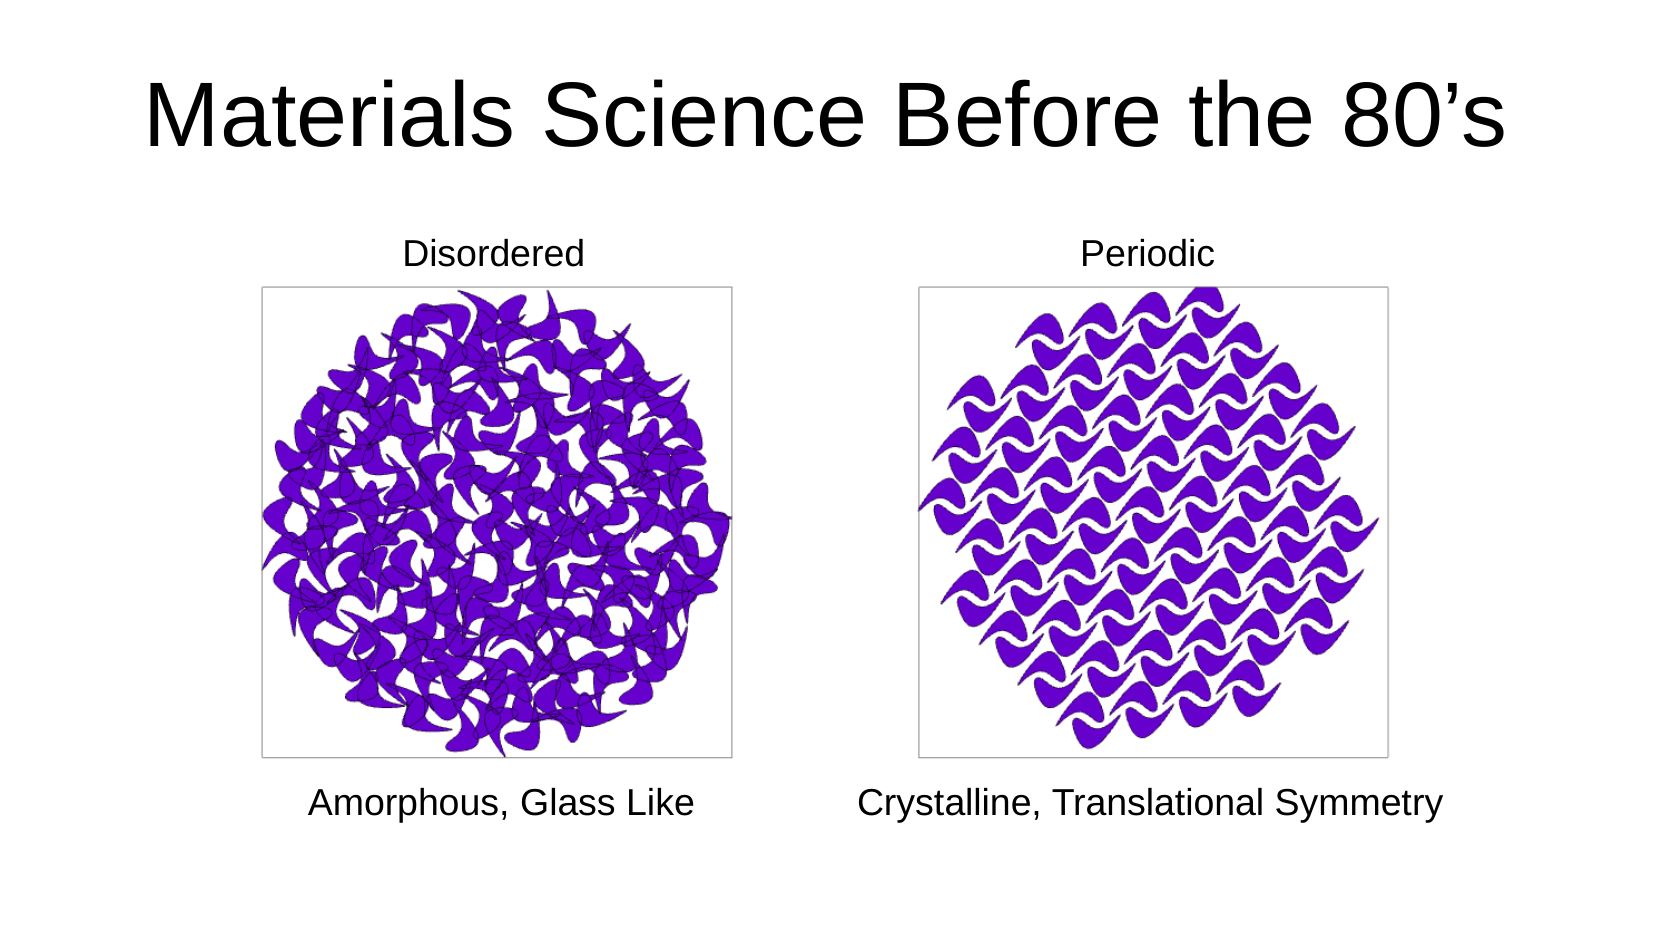

# Materials Science Before the 80’s
Disordered
Periodic
Amorphous, Glass Like
Crystalline, Translational Symmetry